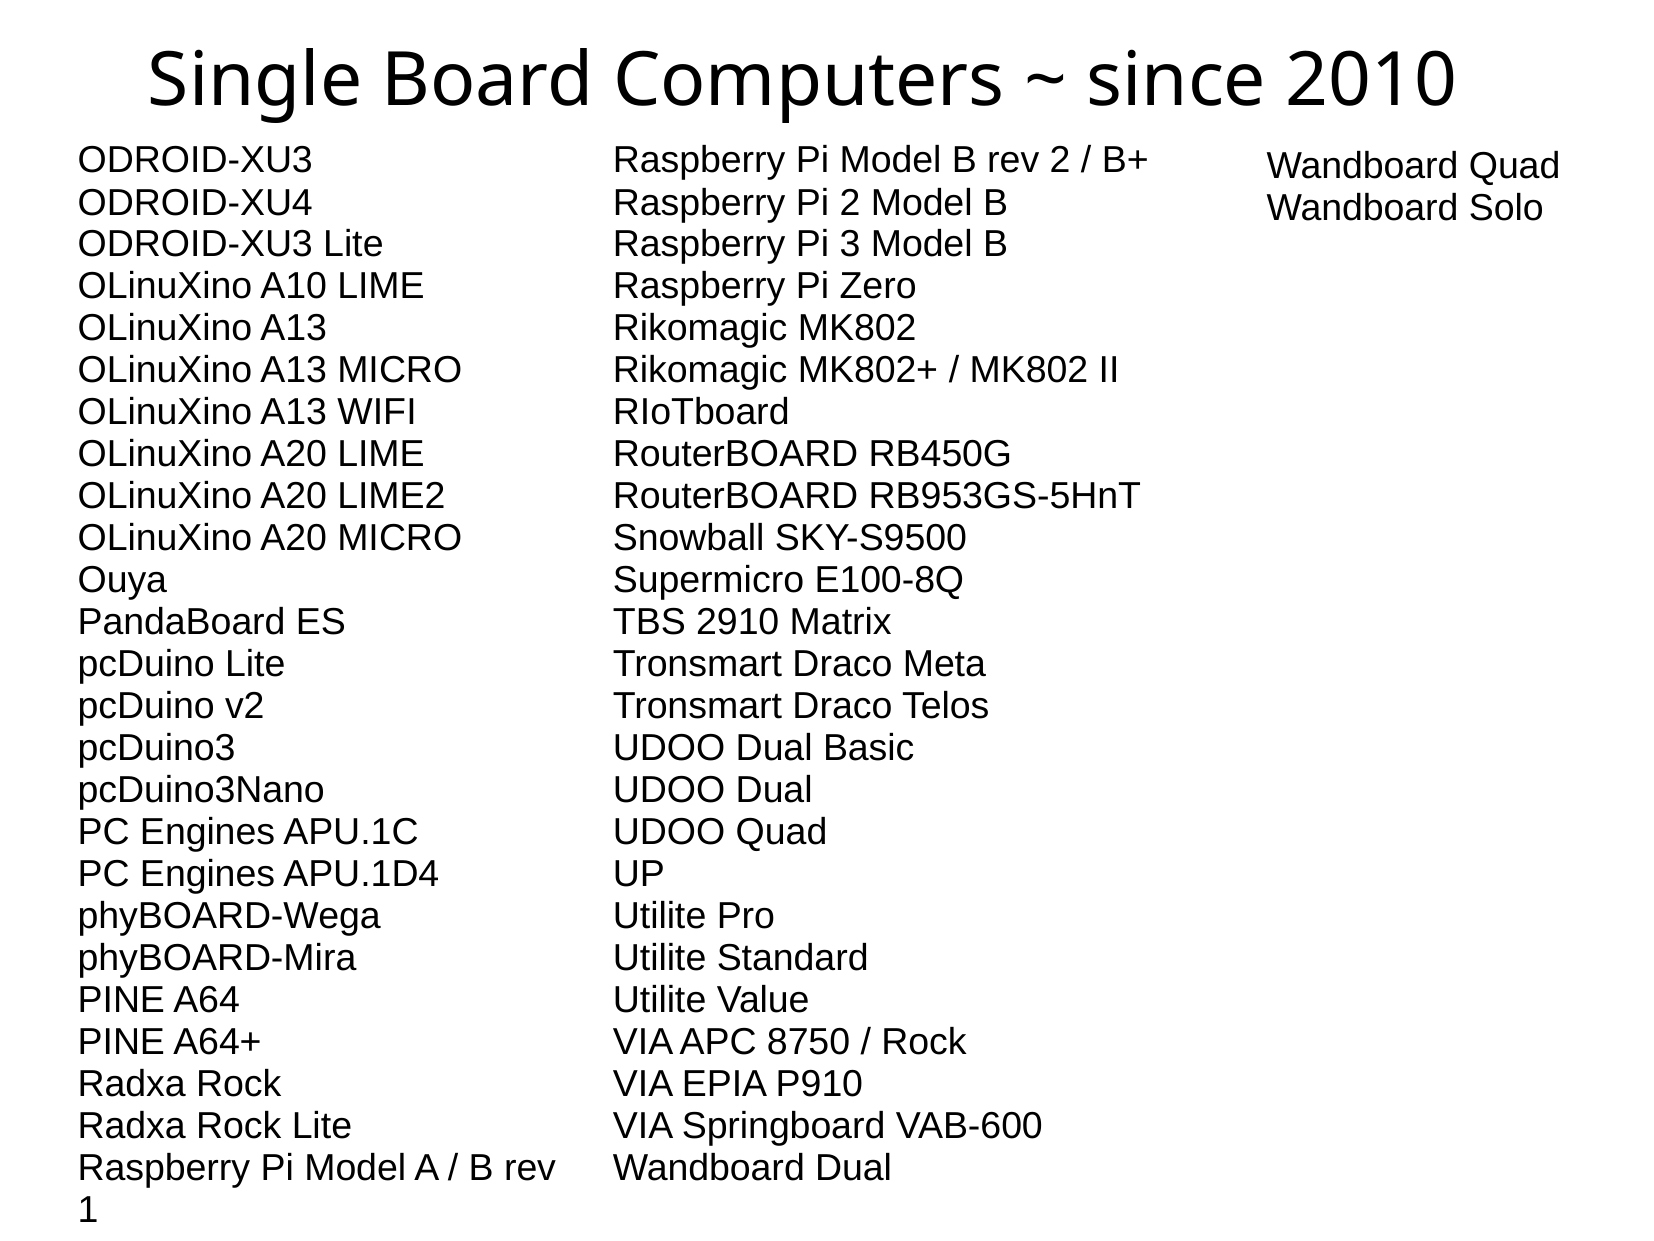

# Single Board Computers ~ since 2010
ODROID-XU3
ODROID-XU4
ODROID-XU3 Lite
OLinuXino A10 LIME
OLinuXino A13
OLinuXino A13 MICRO
OLinuXino A13 WIFI
OLinuXino A20 LIME
OLinuXino A20 LIME2
OLinuXino A20 MICRO
Ouya
PandaBoard ES
pcDuino Lite
pcDuino v2
pcDuino3
pcDuino3Nano
PC Engines APU.1C
PC Engines APU.1D4
phyBOARD-Wega
phyBOARD-Mira
PINE A64
PINE A64+
Radxa Rock
Radxa Rock Lite
Raspberry Pi Model A / B rev 1
Raspberry Pi Model B rev 2 / B+
Raspberry Pi 2 Model B
Raspberry Pi 3 Model B
Raspberry Pi Zero
Rikomagic MK802
Rikomagic MK802+ / MK802 II
RIoTboard
RouterBOARD RB450G
RouterBOARD RB953GS-5HnT
Snowball SKY-S9500
Supermicro E100-8Q
TBS 2910 Matrix
Tronsmart Draco Meta
Tronsmart Draco Telos
UDOO Dual Basic
UDOO Dual
UDOO Quad
UP
Utilite Pro
Utilite Standard
Utilite Value
VIA APC 8750 / Rock
VIA EPIA P910
VIA Springboard VAB-600
Wandboard Dual
Wandboard Quad
Wandboard Solo